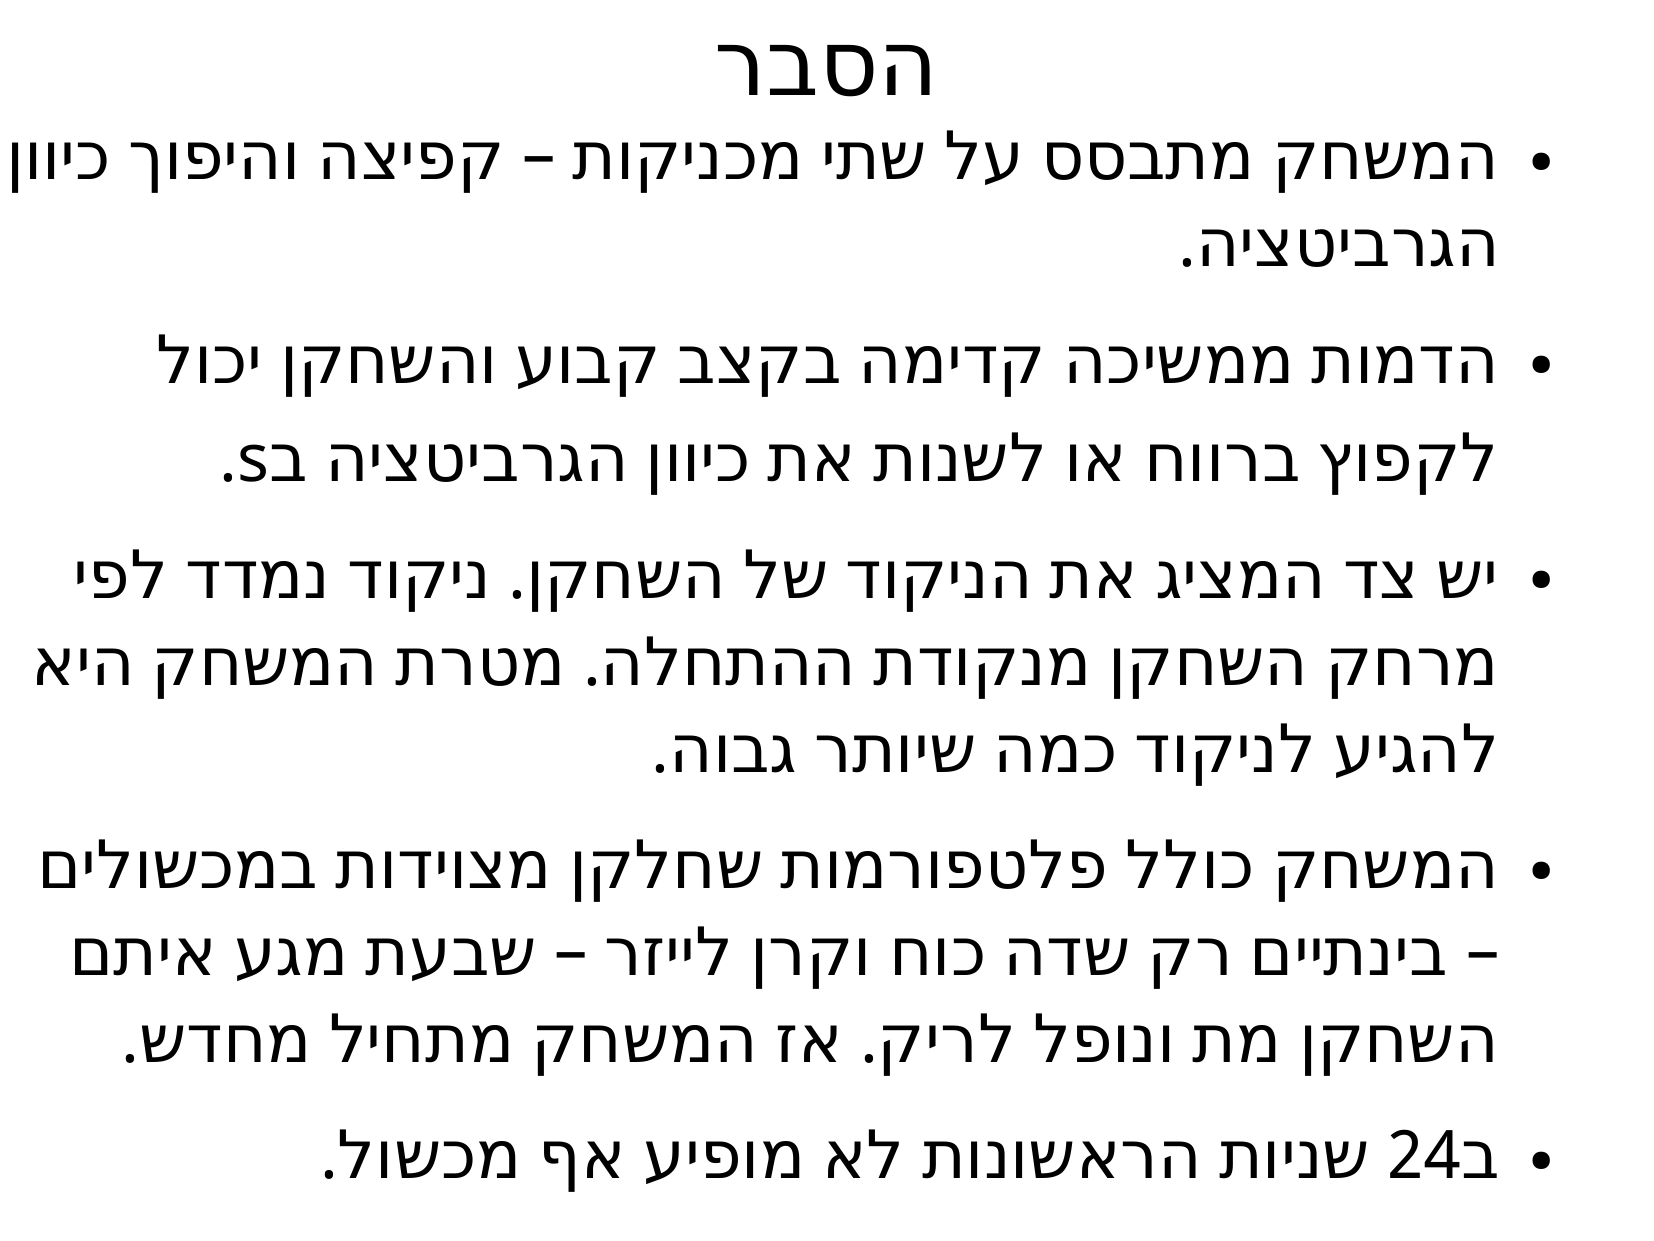

# הסבר
המשחק מתבסס על שתי מכניקות – קפיצה והיפוך כיוון הגרביטציה.
הדמות ממשיכה קדימה בקצב קבוע והשחקן יכול לקפוץ ברווח או לשנות את כיוון הגרביטציה בs.
יש צד המציג את הניקוד של השחקן. ניקוד נמדד לפי מרחק השחקן מנקודת ההתחלה. מטרת המשחק היא להגיע לניקוד כמה שיותר גבוה.
המשחק כולל פלטפורמות שחלקן מצוידות במכשולים – בינתיים רק שדה כוח וקרן לייזר – שבעת מגע איתם השחקן מת ונופל לריק. אז המשחק מתחיל מחדש.
ב24 שניות הראשונות לא מופיע אף מכשול.